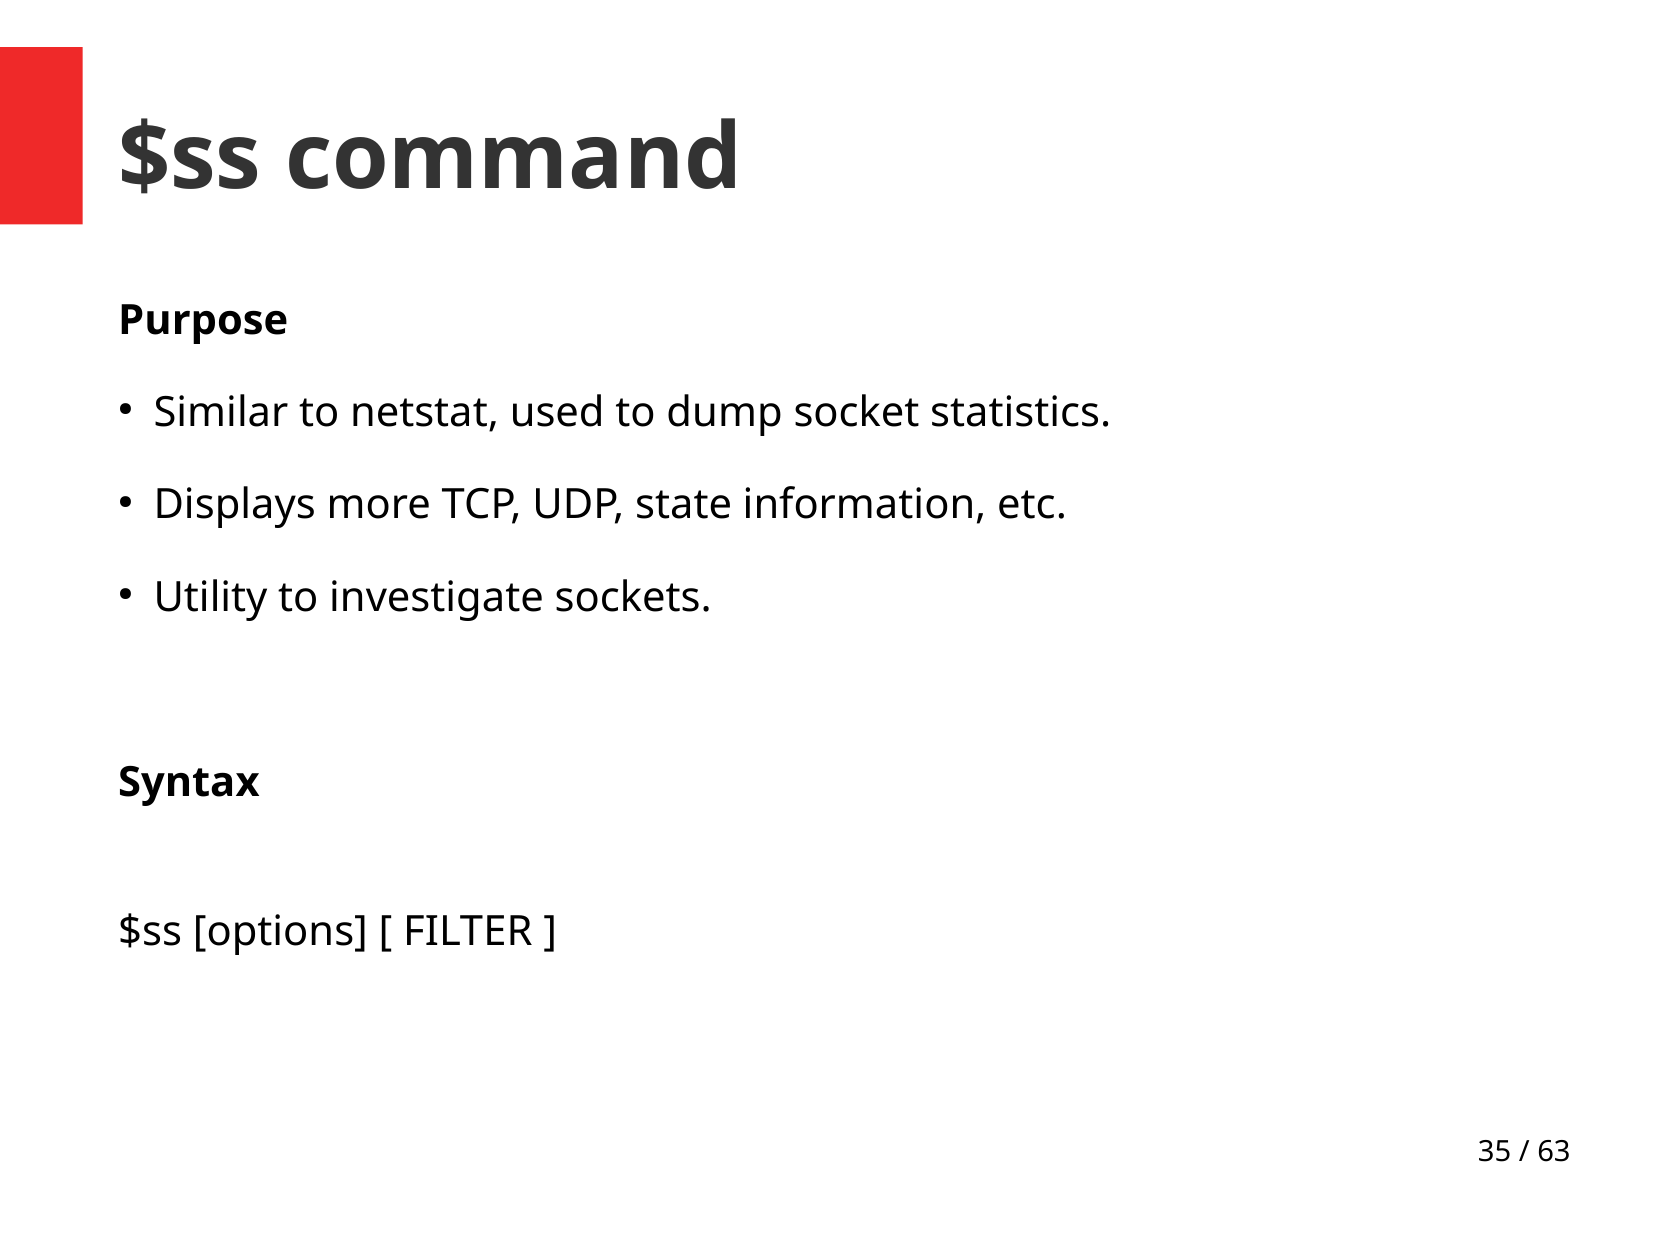

# $ss command
Purpose
Similar to netstat, used to dump socket statistics.
Displays more TCP, UDP, state information, etc.
Utility to investigate sockets.
Syntax
$ss [options] [ FILTER ]
35